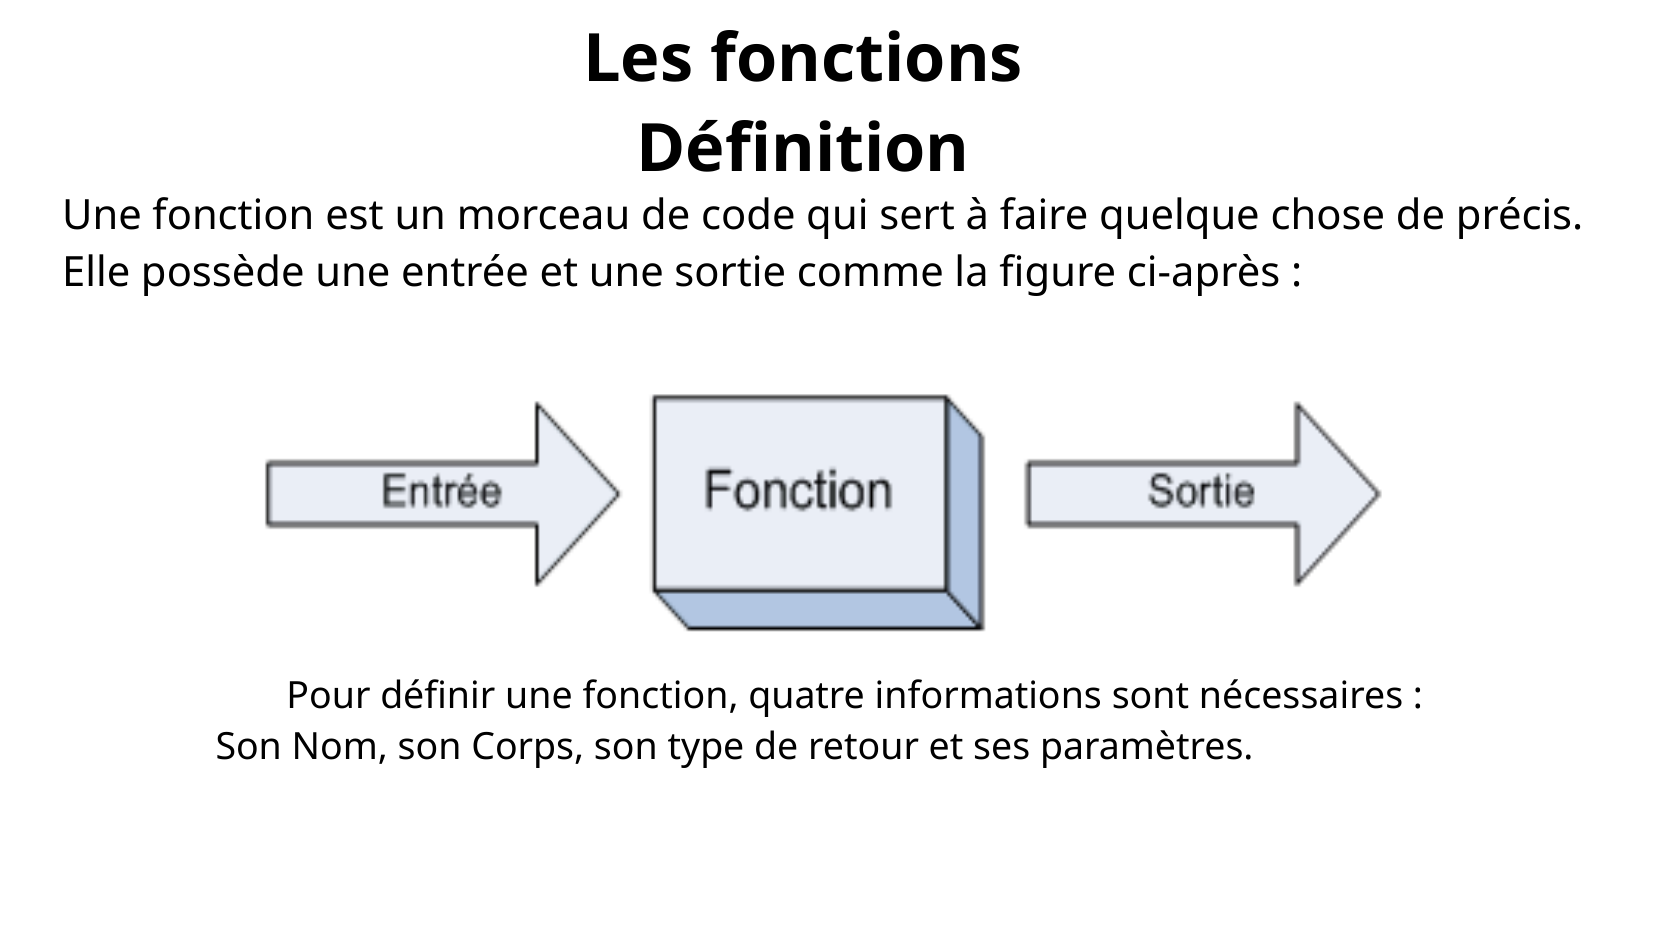

# Les fonctions Définition
Une fonction est un morceau de code qui sert à faire quelque chose de précis. Elle possède une entrée et une sortie comme la figure ci-après :
Pour définir une fonction, quatre informations sont nécessaires :
Son Nom, son Corps, son type de retour et ses paramètres.